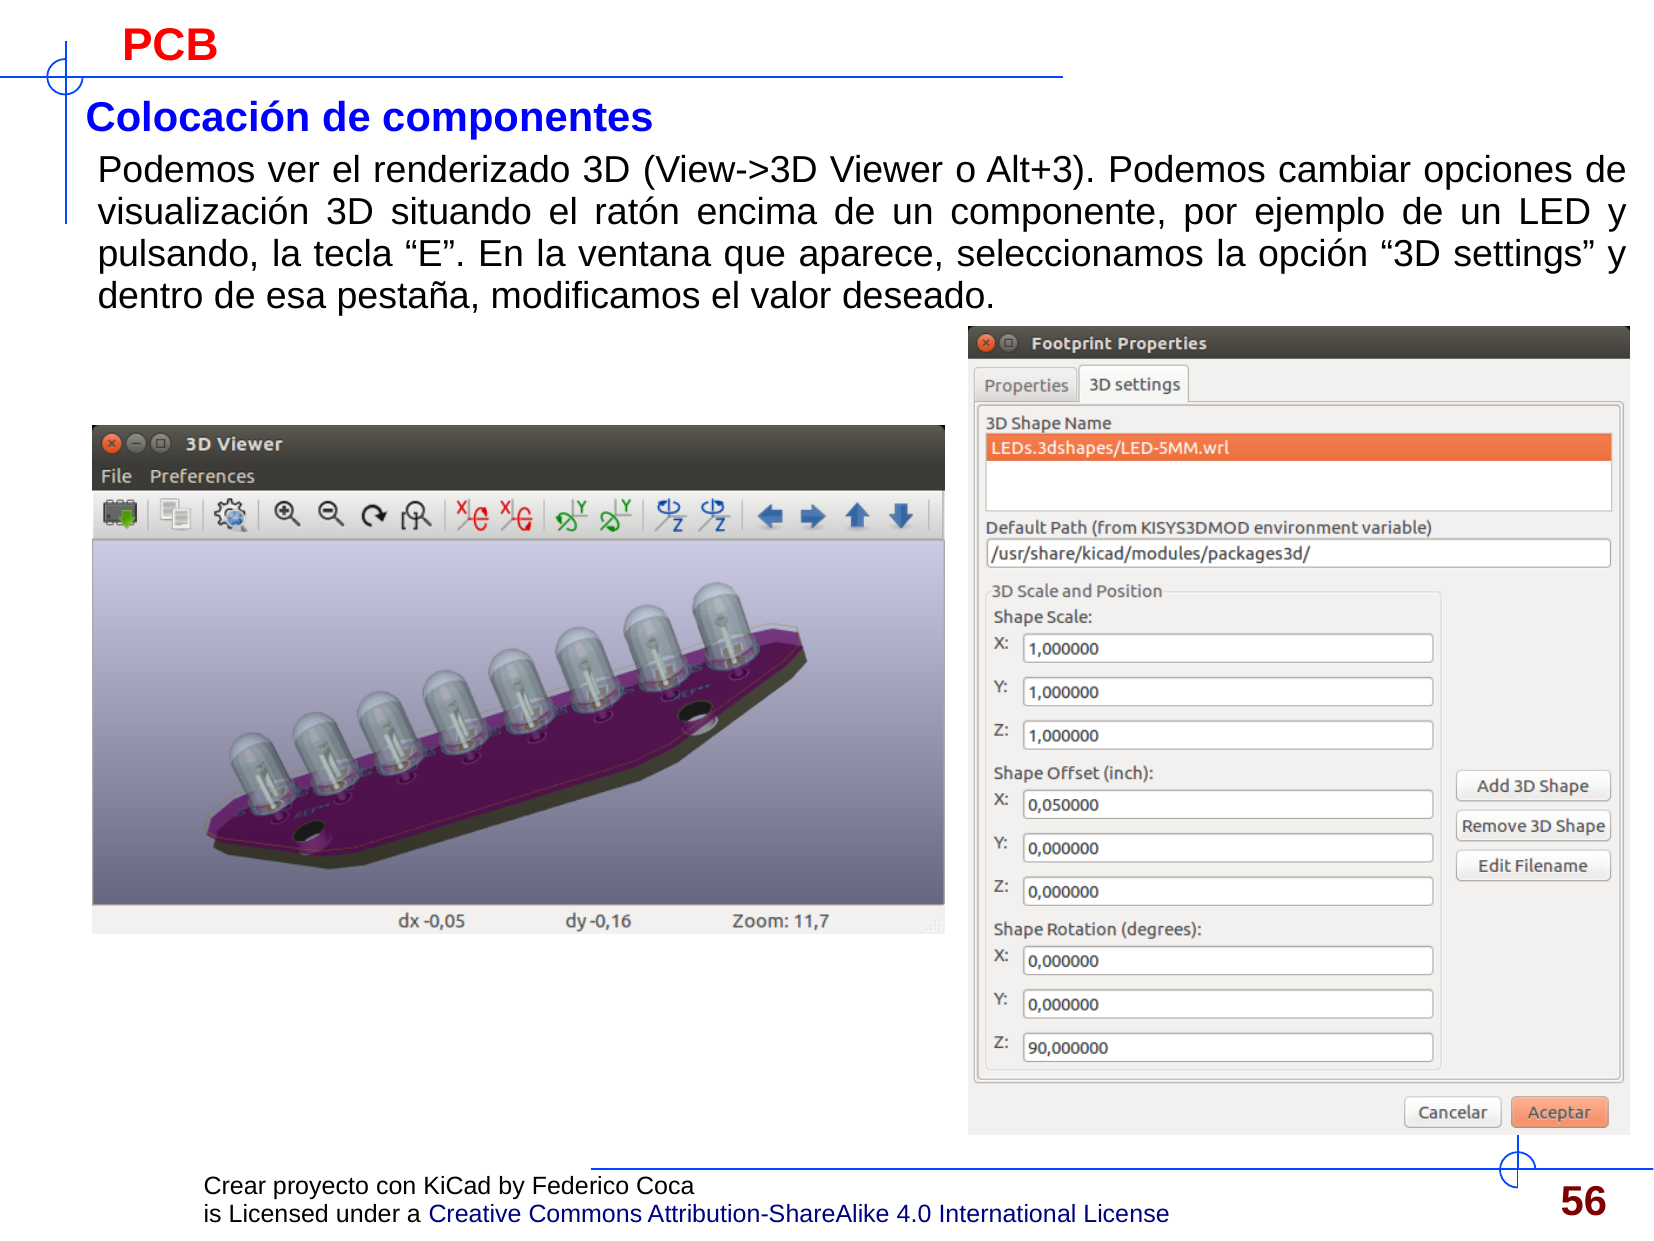

PCB
Colocación de componentes
Podemos ver el renderizado 3D (View->3D Viewer o Alt+3). Podemos cambiar opciones de visualización 3D situando el ratón encima de un componente, por ejemplo de un LED y pulsando, la tecla “E”. En la ventana que aparece, seleccionamos la opción “3D settings” y dentro de esa pestaña, modificamos el valor deseado.
Crear proyecto con KiCad by Federico Coca
is Licensed under a Creative Commons Attribution-ShareAlike 4.0 International License